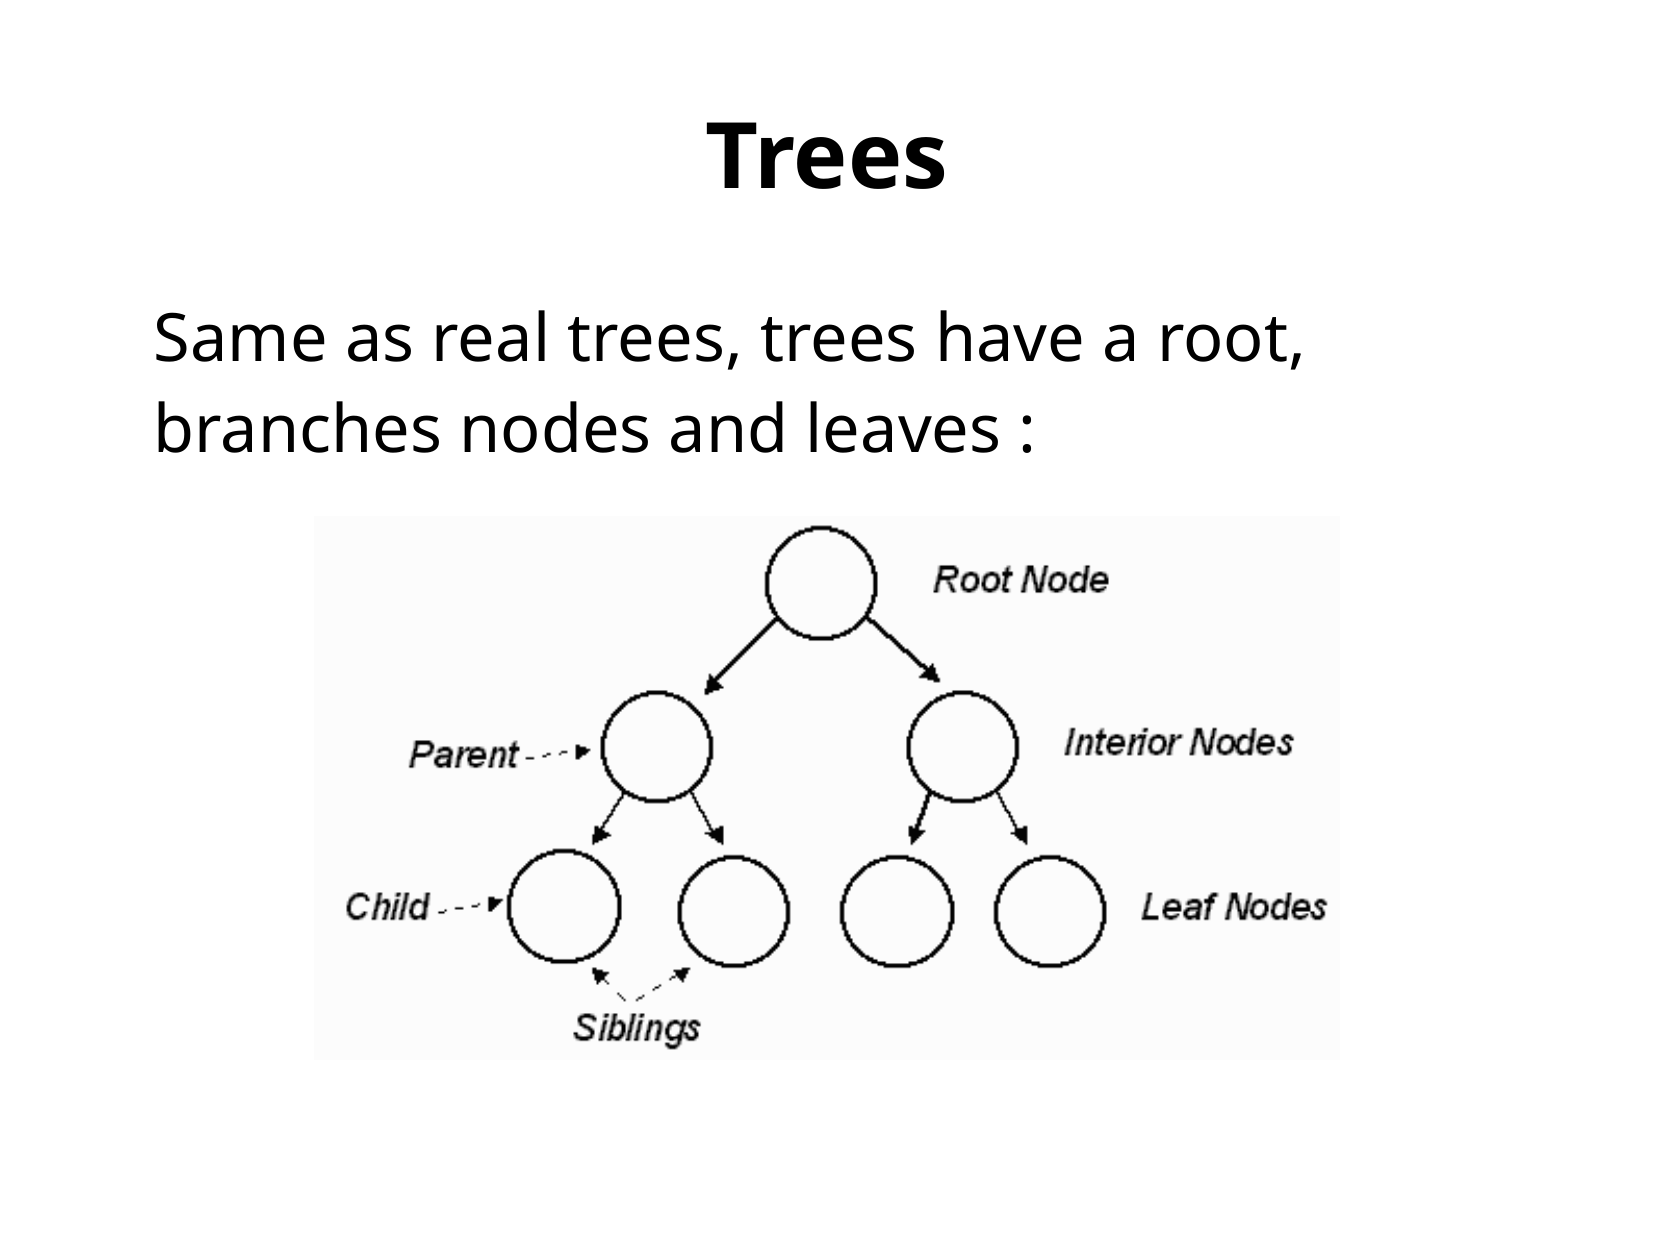

# Trees
Same as real trees, trees have a root, branches nodes and leaves :